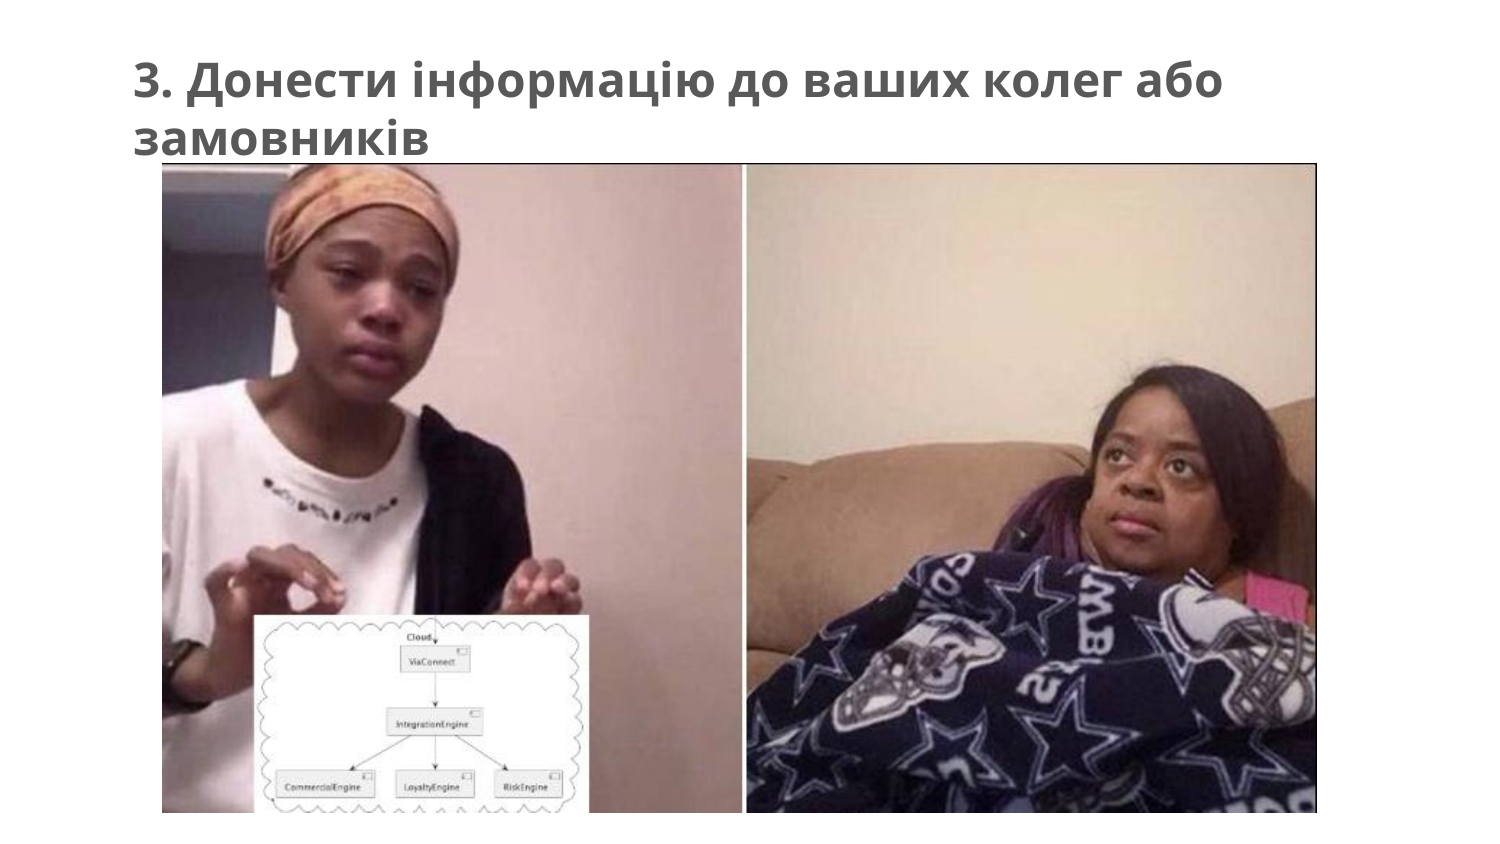

# 3. Донести інформацію до ваших колег або замовників